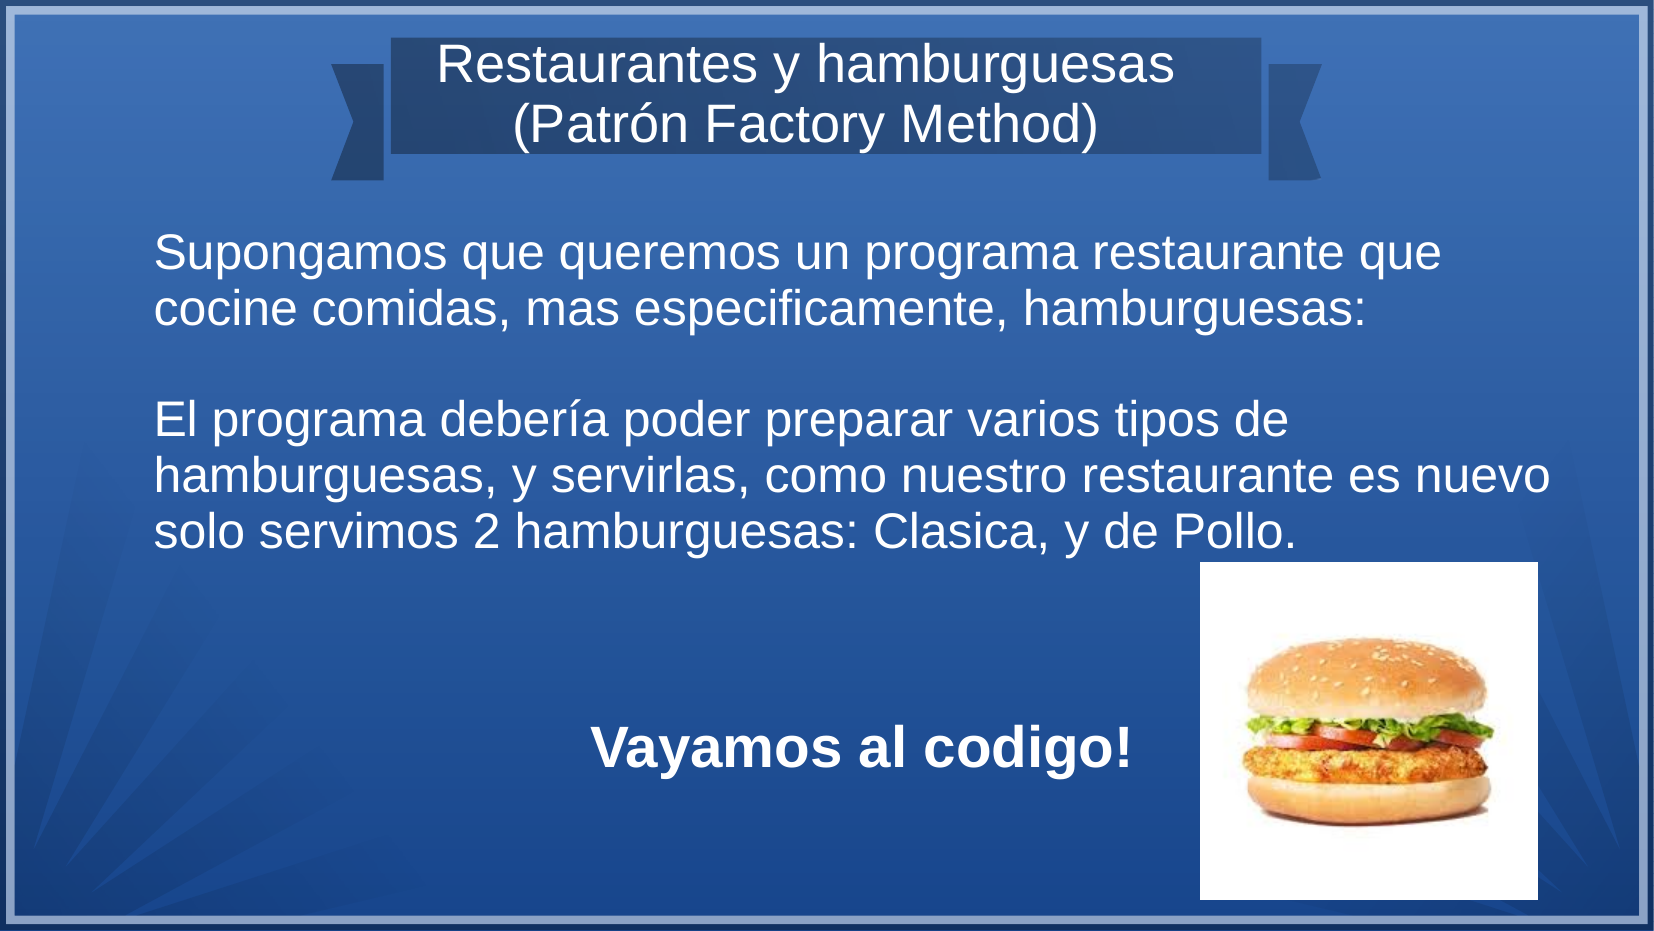

Restaurantes y hamburguesas
(Patrón Factory Method)
# Supongamos que queremos un programa restaurante que cocine comidas, mas especificamente, hamburguesas: El programa debería poder preparar varios tipos de hamburguesas, y servirlas, como nuestro restaurante es nuevo solo servimos 2 hamburguesas: Clasica, y de Pollo.
Vayamos al codigo!